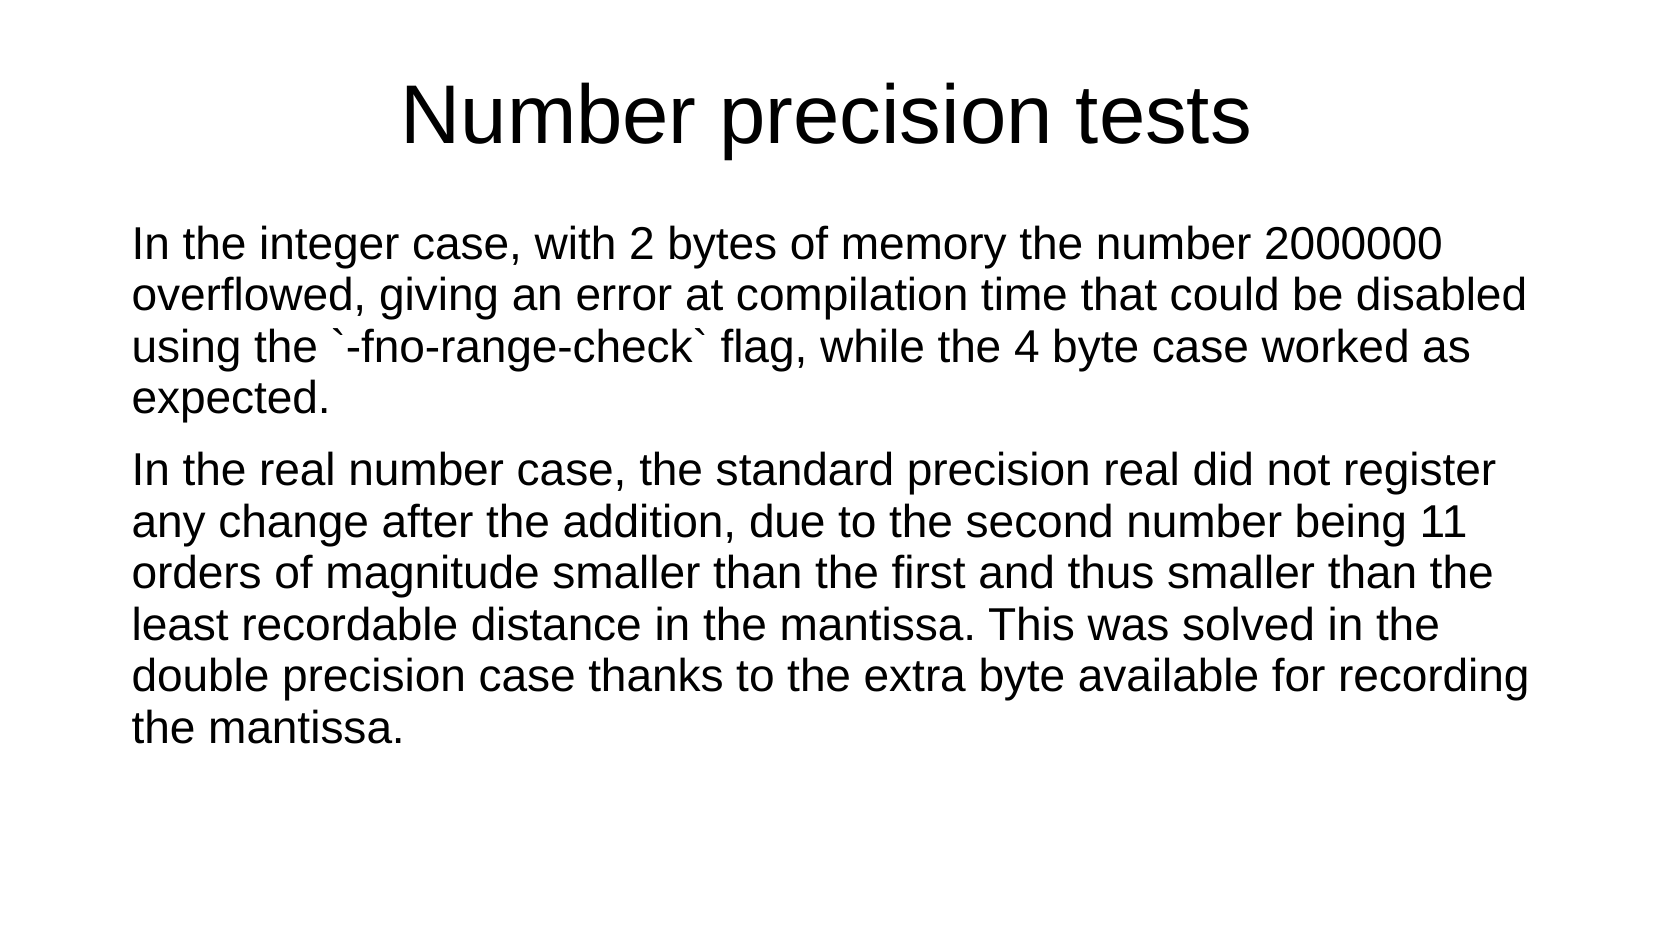

# Number precision tests
In the integer case, with 2 bytes of memory the number 2000000 overflowed, giving an error at compilation time that could be disabled using the `-fno-range-check` flag, while the 4 byte case worked as expected.
In the real number case, the standard precision real did not register any change after the addition, due to the second number being 11 orders of magnitude smaller than the first and thus smaller than the least recordable distance in the mantissa. This was solved in the double precision case thanks to the extra byte available for recording the mantissa.